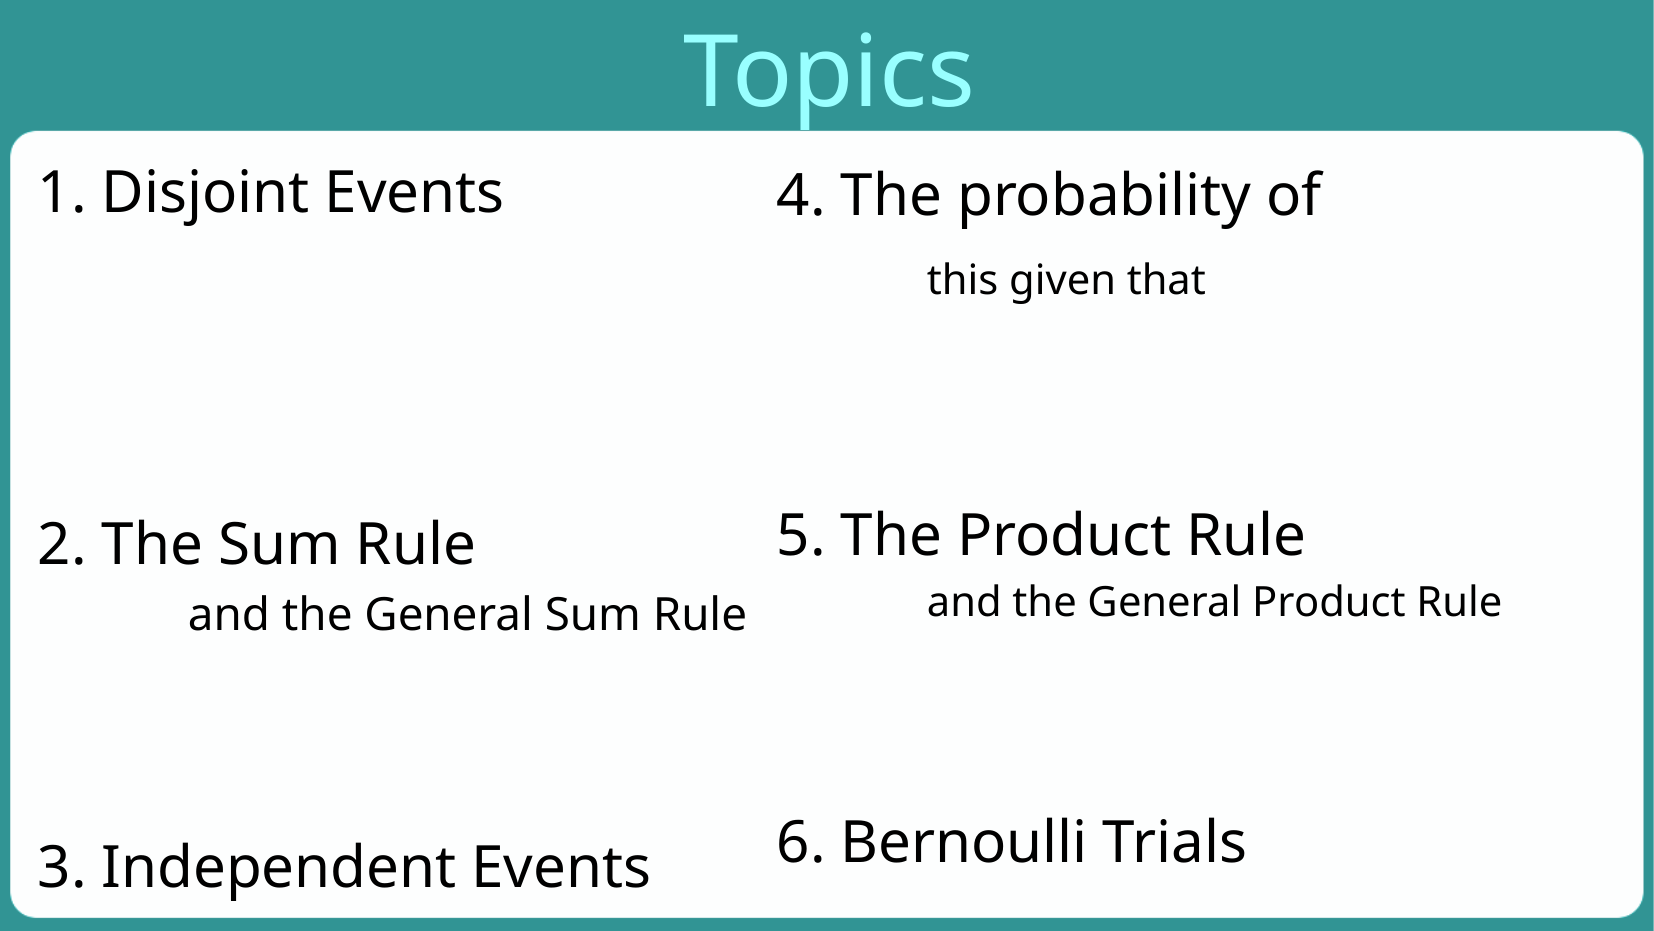

# Topics
4. The probability of
		this given that
5. The Product Rule
		and the General Product Rule
6. Bernoulli Trials
1. Disjoint Events
2. The Sum Rule
		and the General Sum Rule
3. Independent Events